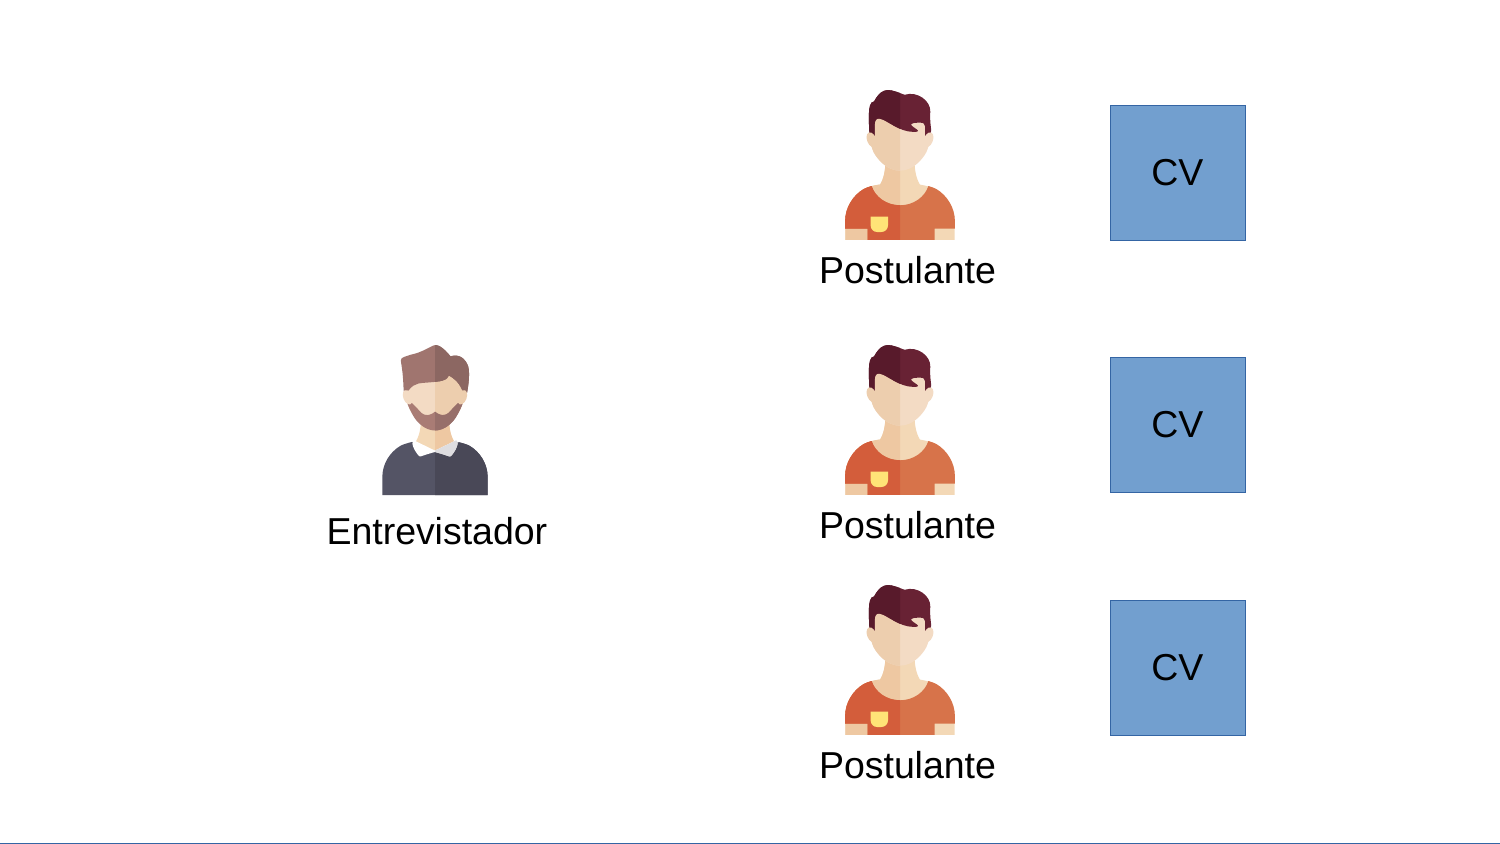

CV
Postulante
CV
Postulante
Entrevistador
CV
Postulante